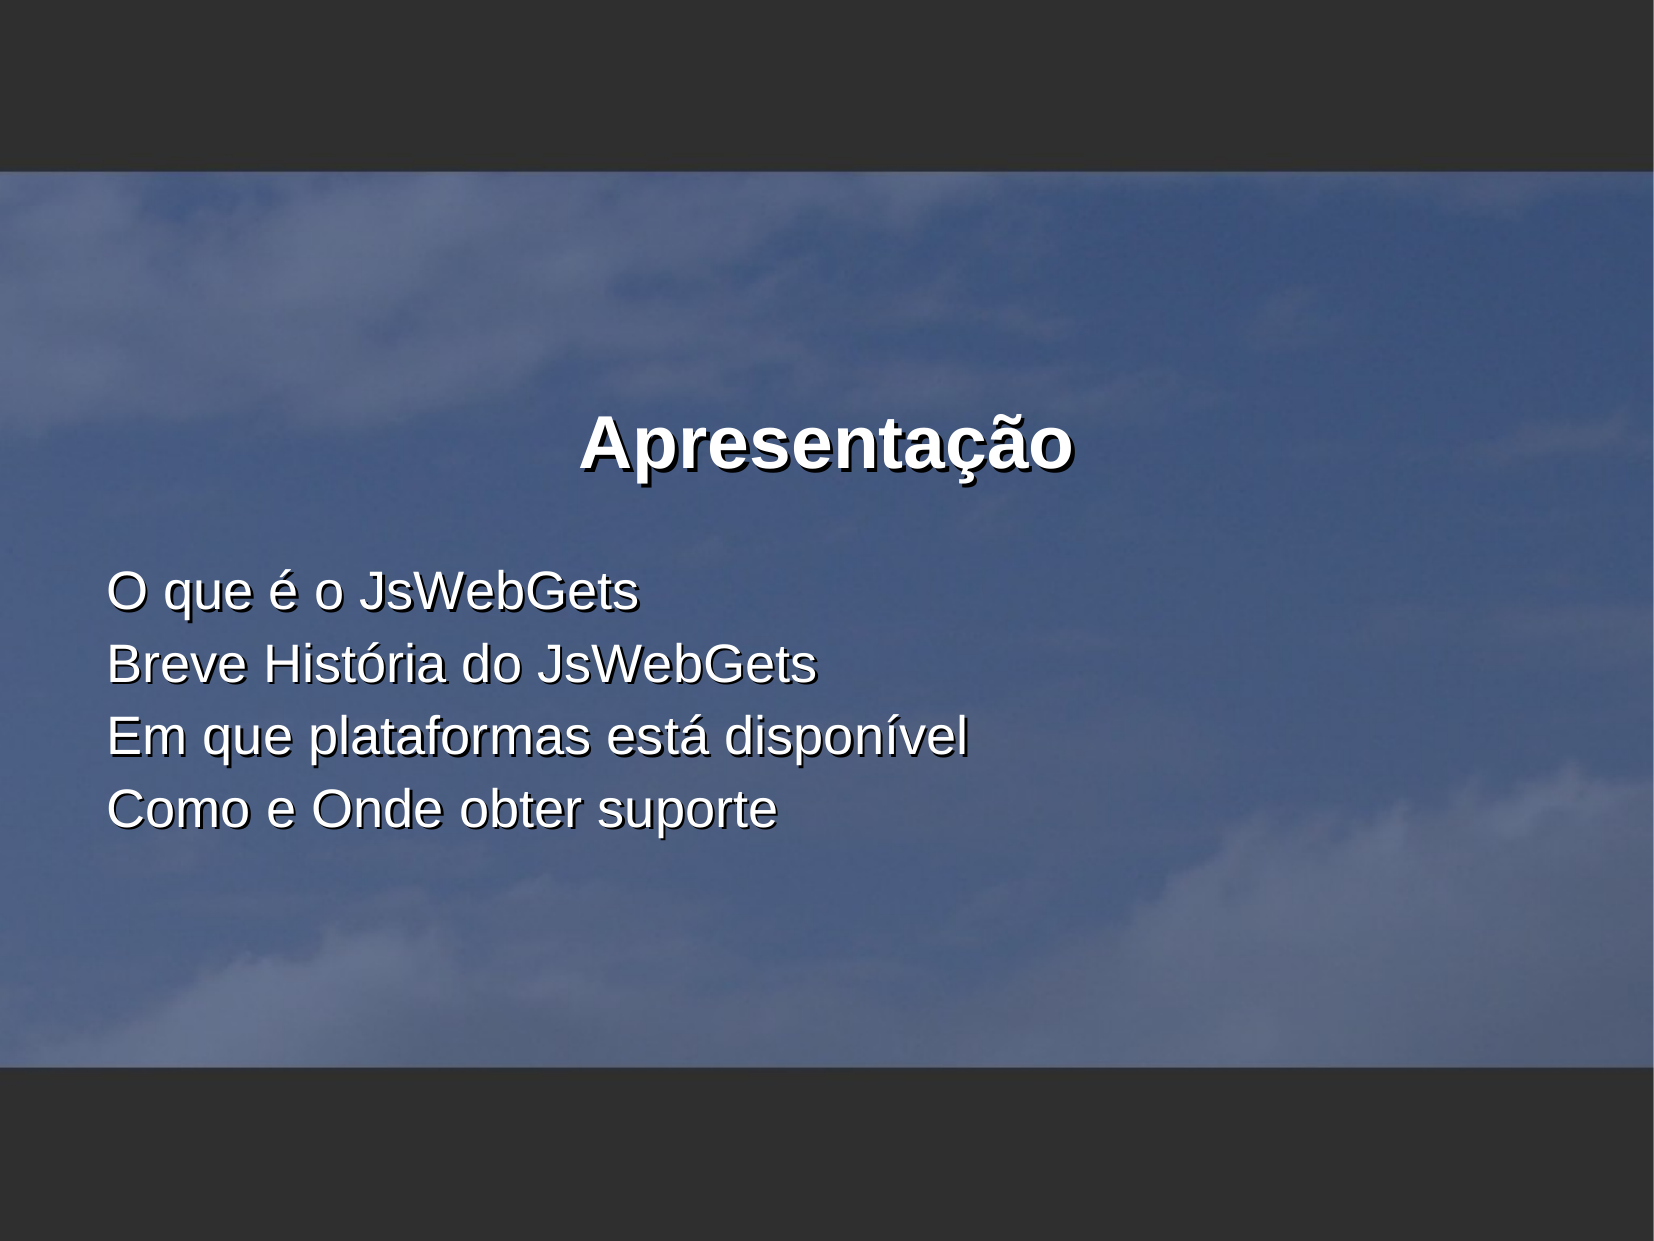

# Apresentação
O que é o JsWebGets
Breve História do JsWebGets
Em que plataformas está disponível
Como e Onde obter suporte